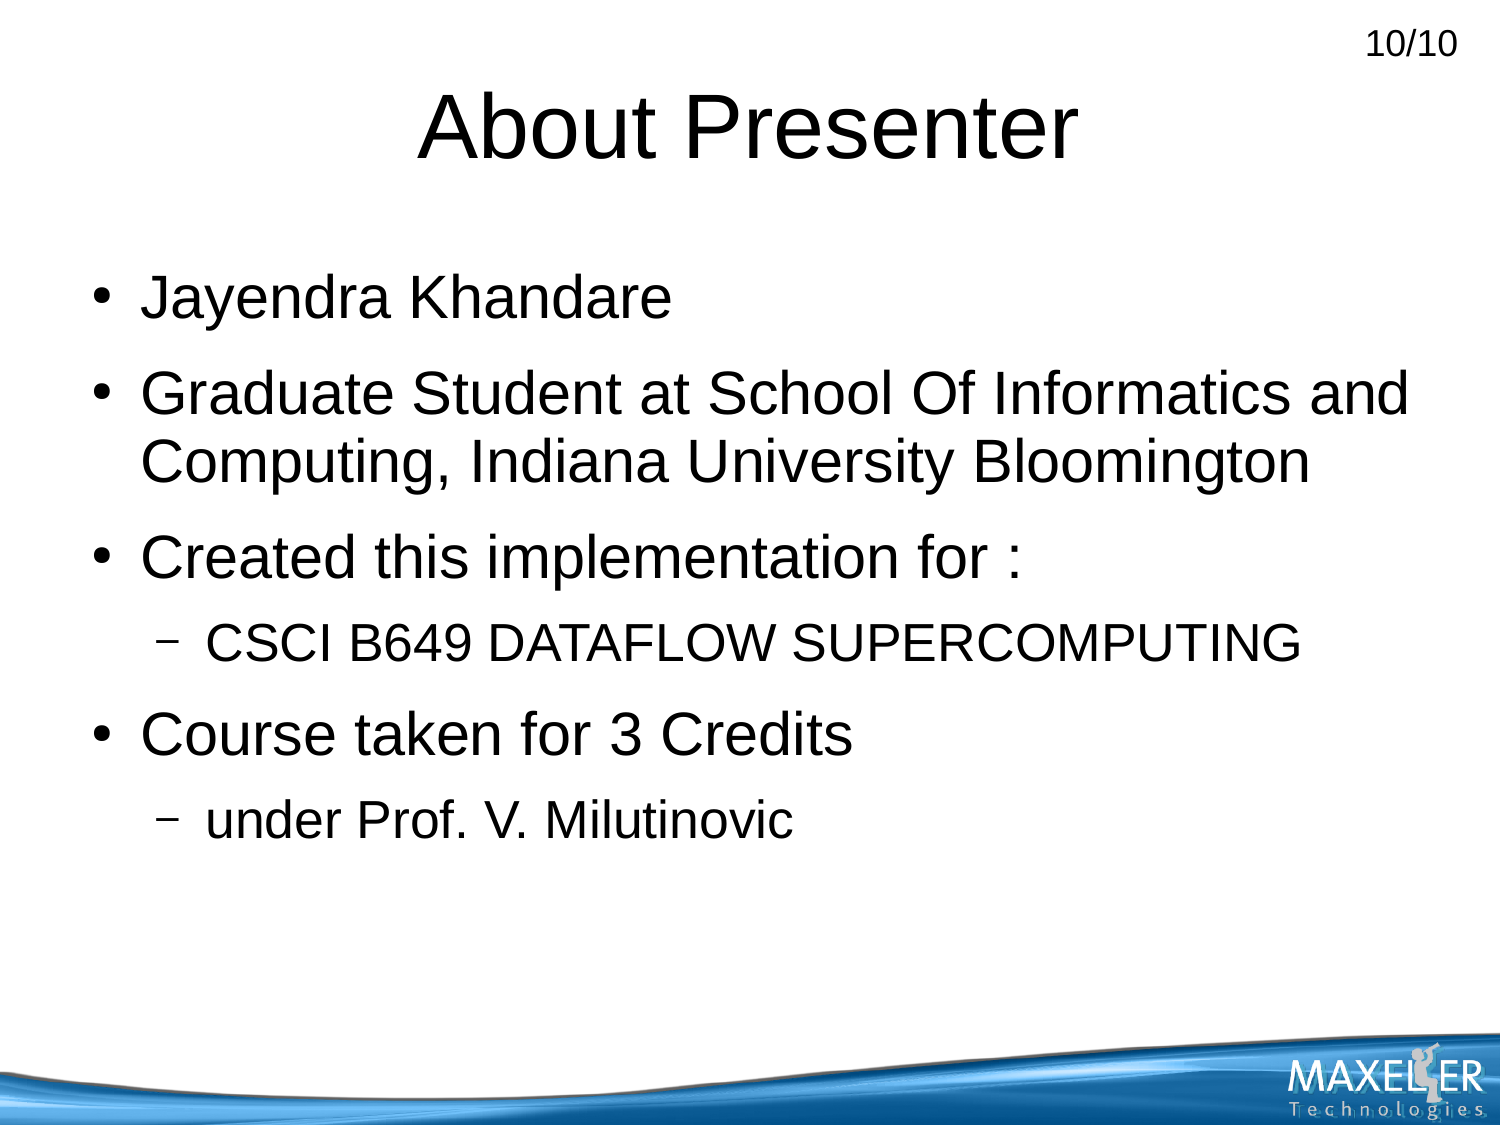

10/10
# About Presenter
Jayendra Khandare
Graduate Student at School Of Informatics and Computing, Indiana University Bloomington
Created this implementation for :
CSCI B649 DATAFLOW SUPERCOMPUTING
Course taken for 3 Credits
under Prof. V. Milutinovic